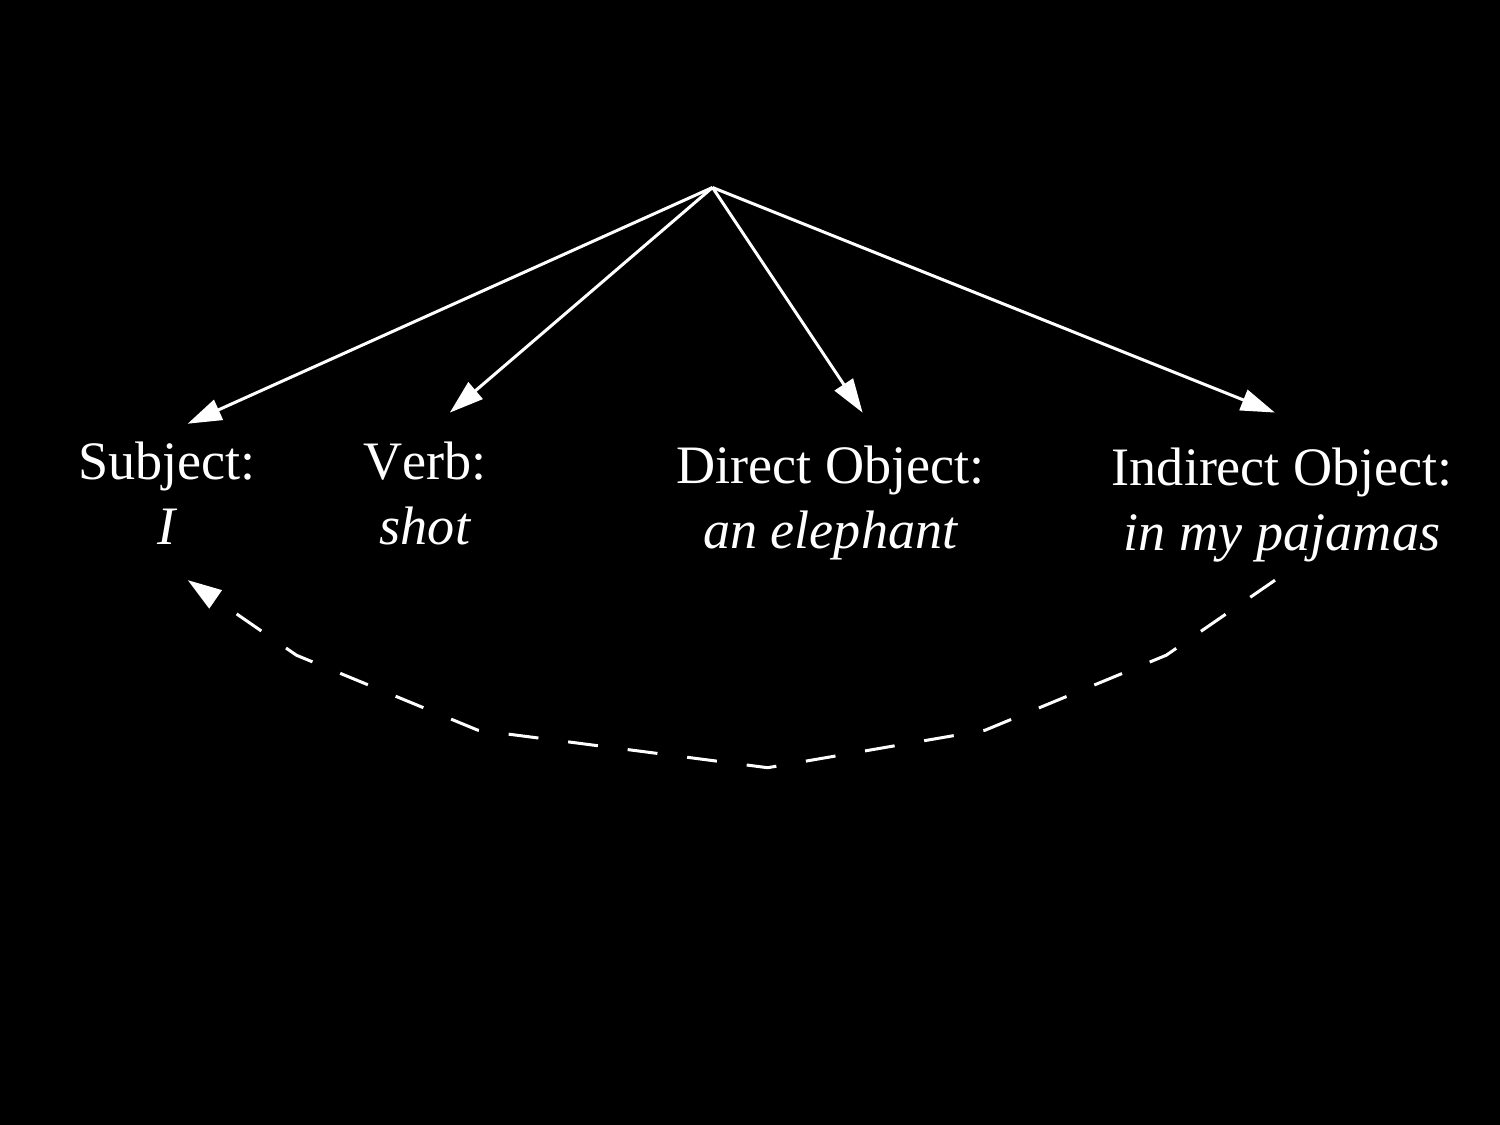

Subject:
I
Verb:
shot
Direct Object:
an elephant
Indirect Object:
in my pajamas